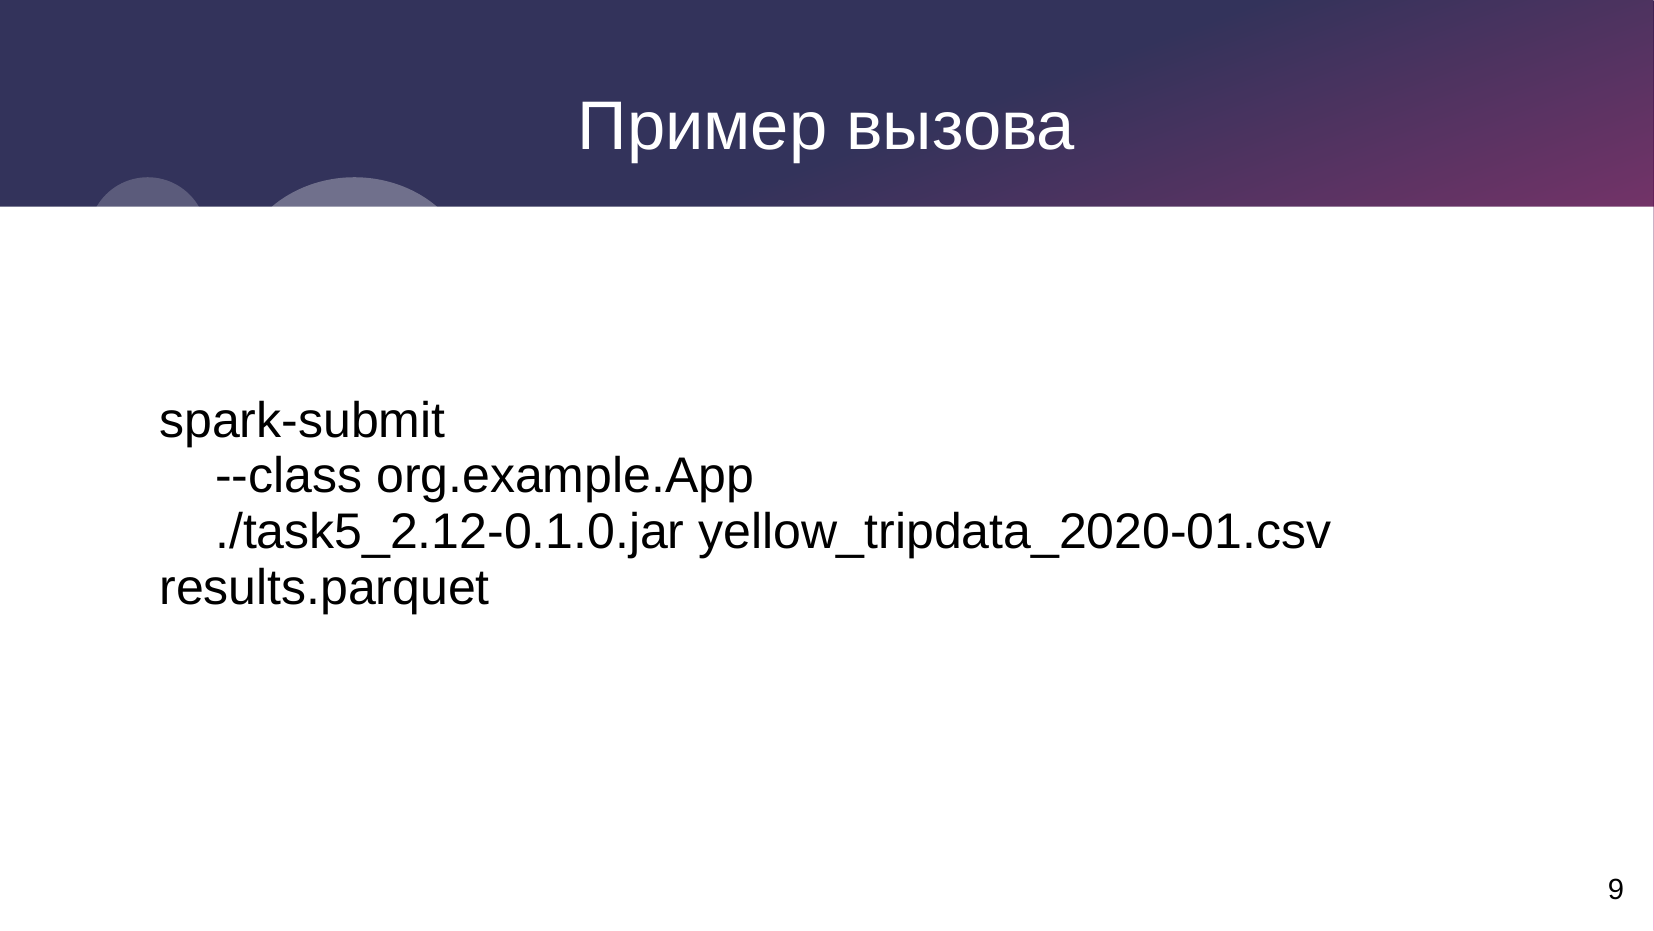

# Пример вызова
spark-submit
 --class org.example.App
 ./task5_2.12-0.1.0.jar yellow_tripdata_2020-01.csv results.parquet